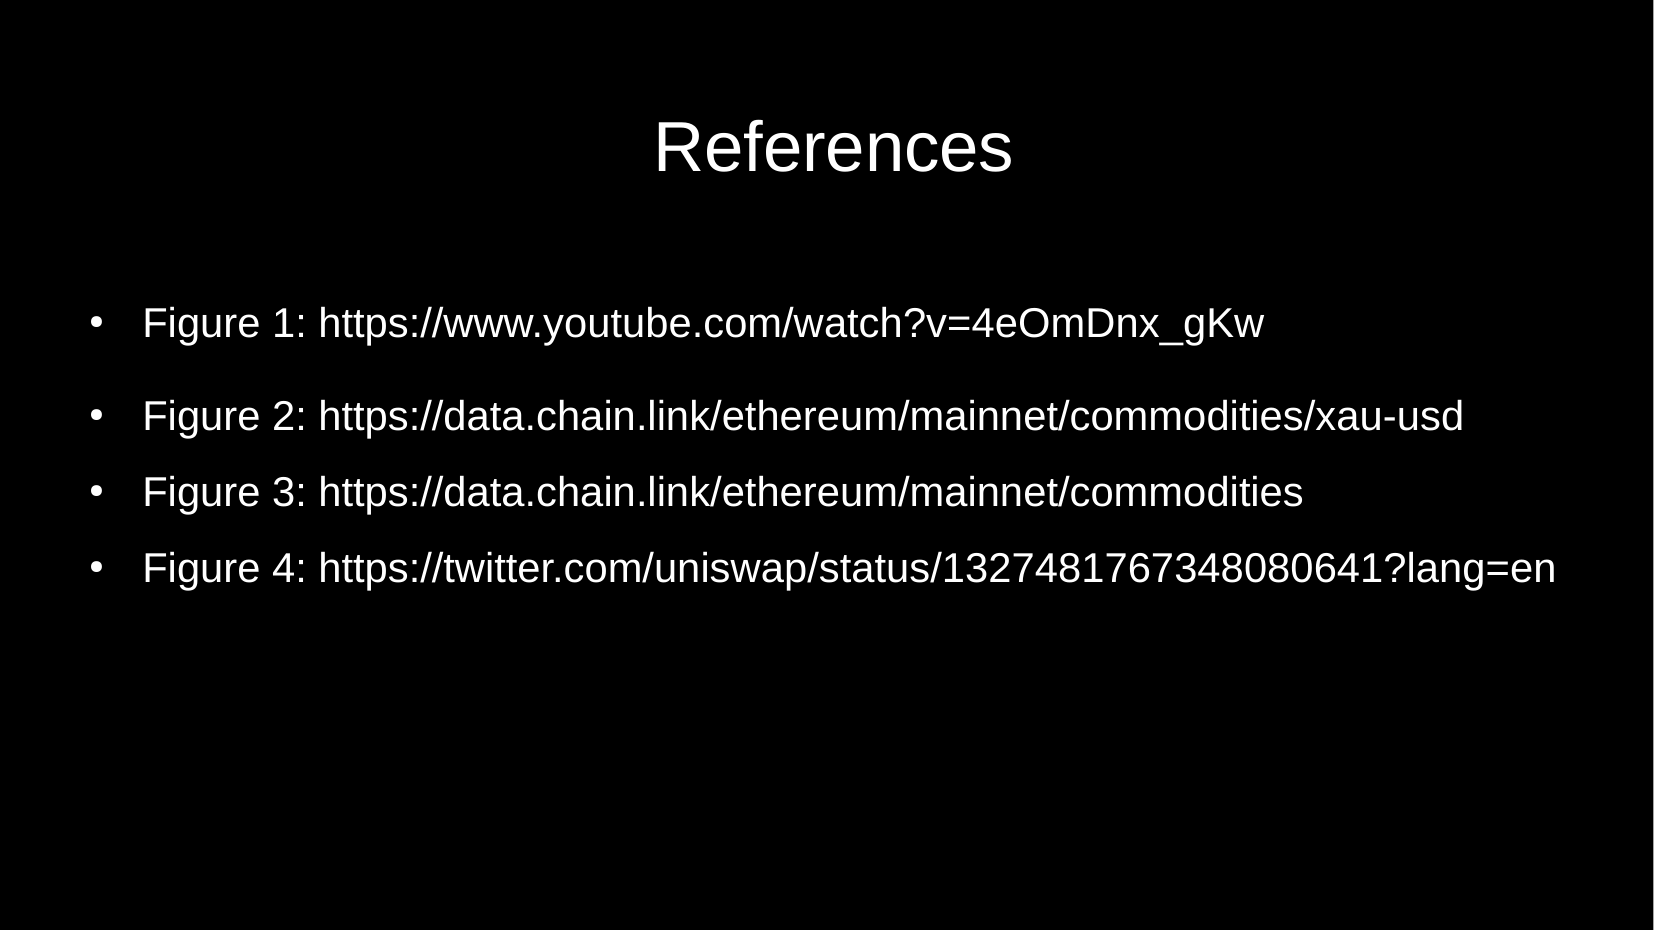

# References
Figure 1: https://www.youtube.com/watch?v=4eOmDnx_gKw
Figure 2: https://data.chain.link/ethereum/mainnet/commodities/xau-usd
Figure 3: https://data.chain.link/ethereum/mainnet/commodities
Figure 4: https://twitter.com/uniswap/status/1327481767348080641?lang=en